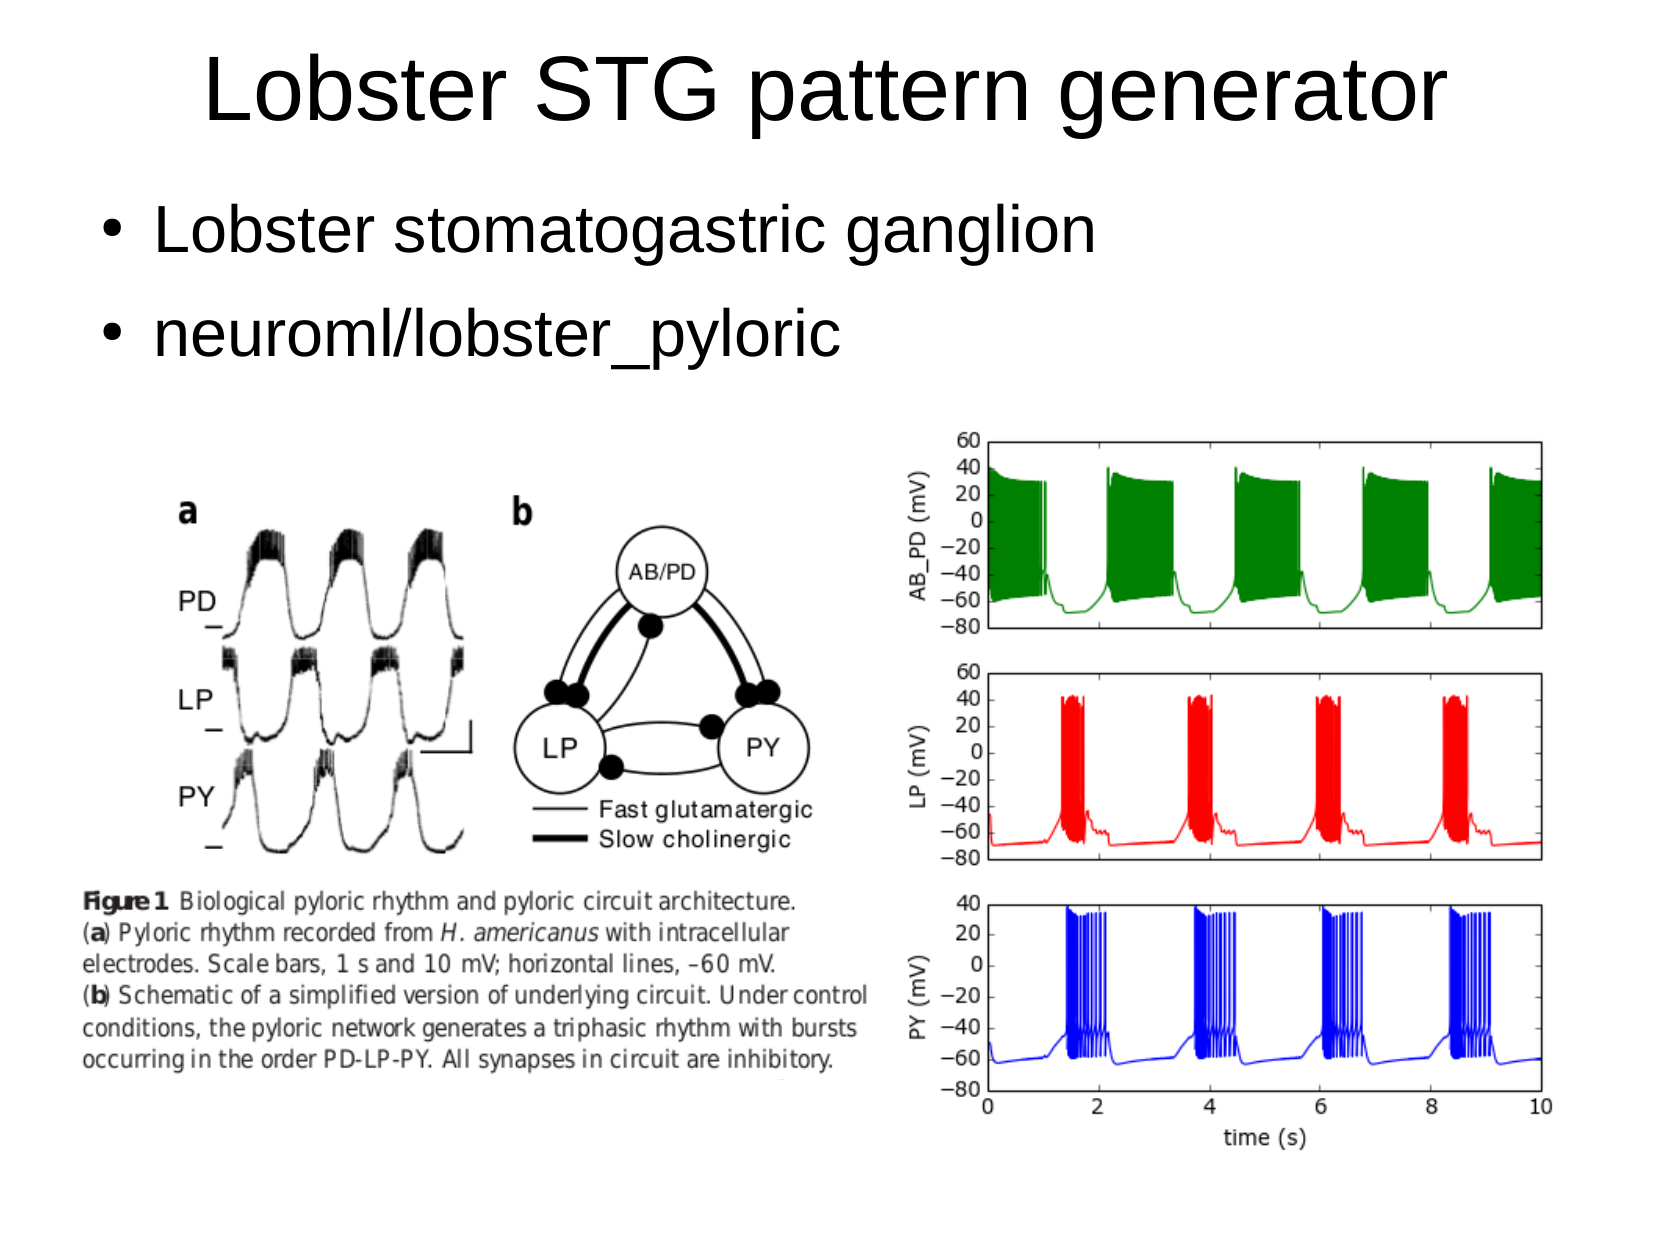

# Lobster STG pattern generator
Lobster stomatogastric ganglion
neuroml/lobster_pyloric